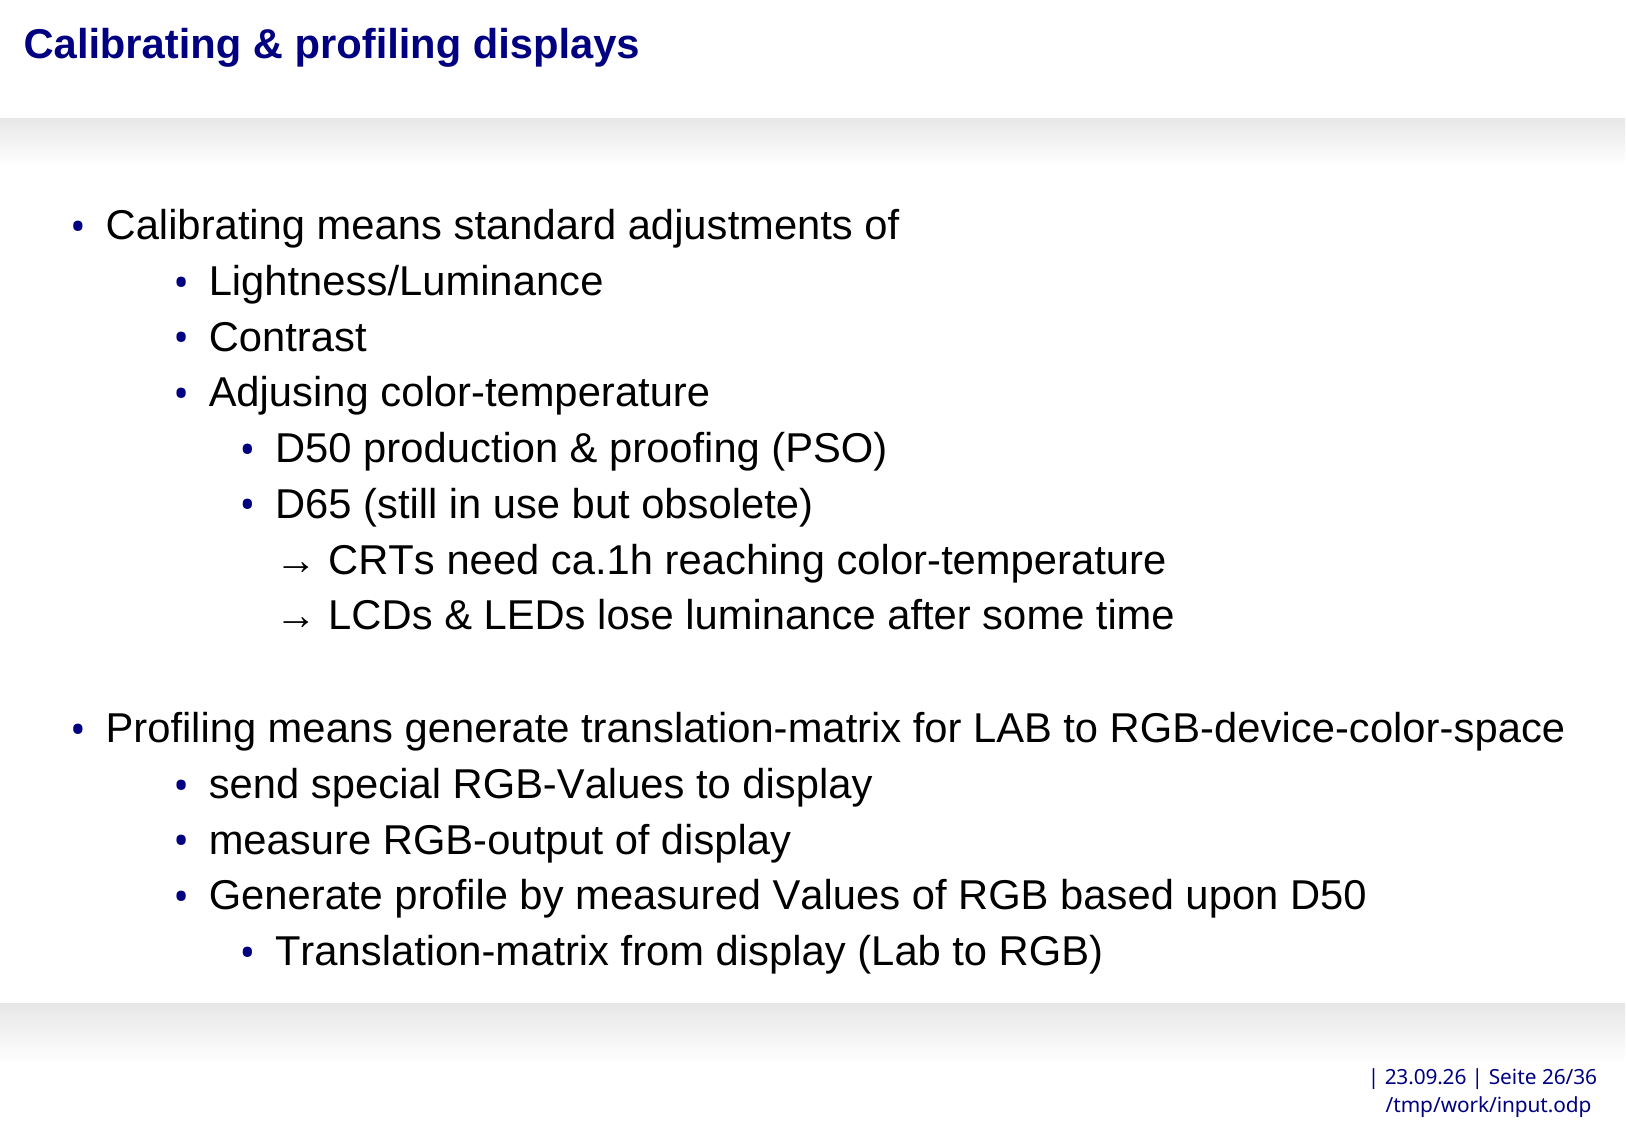

# Calibrating & profiling displays
Calibrating means standard adjustments of
Lightness/Luminance
Contrast
Adjusing color-temperature
D50 production & proofing (PSO)
D65 (still in use but obsolete)
→ CRTs need ca.1h reaching color-temperature
→ LCDs & LEDs lose luminance after some time
Profiling means generate translation-matrix for LAB to RGB-device-color-space
send special RGB-Values to display
measure RGB-output of display
Generate profile by measured Values of RGB based upon D50
Translation-matrix from display (Lab to RGB)